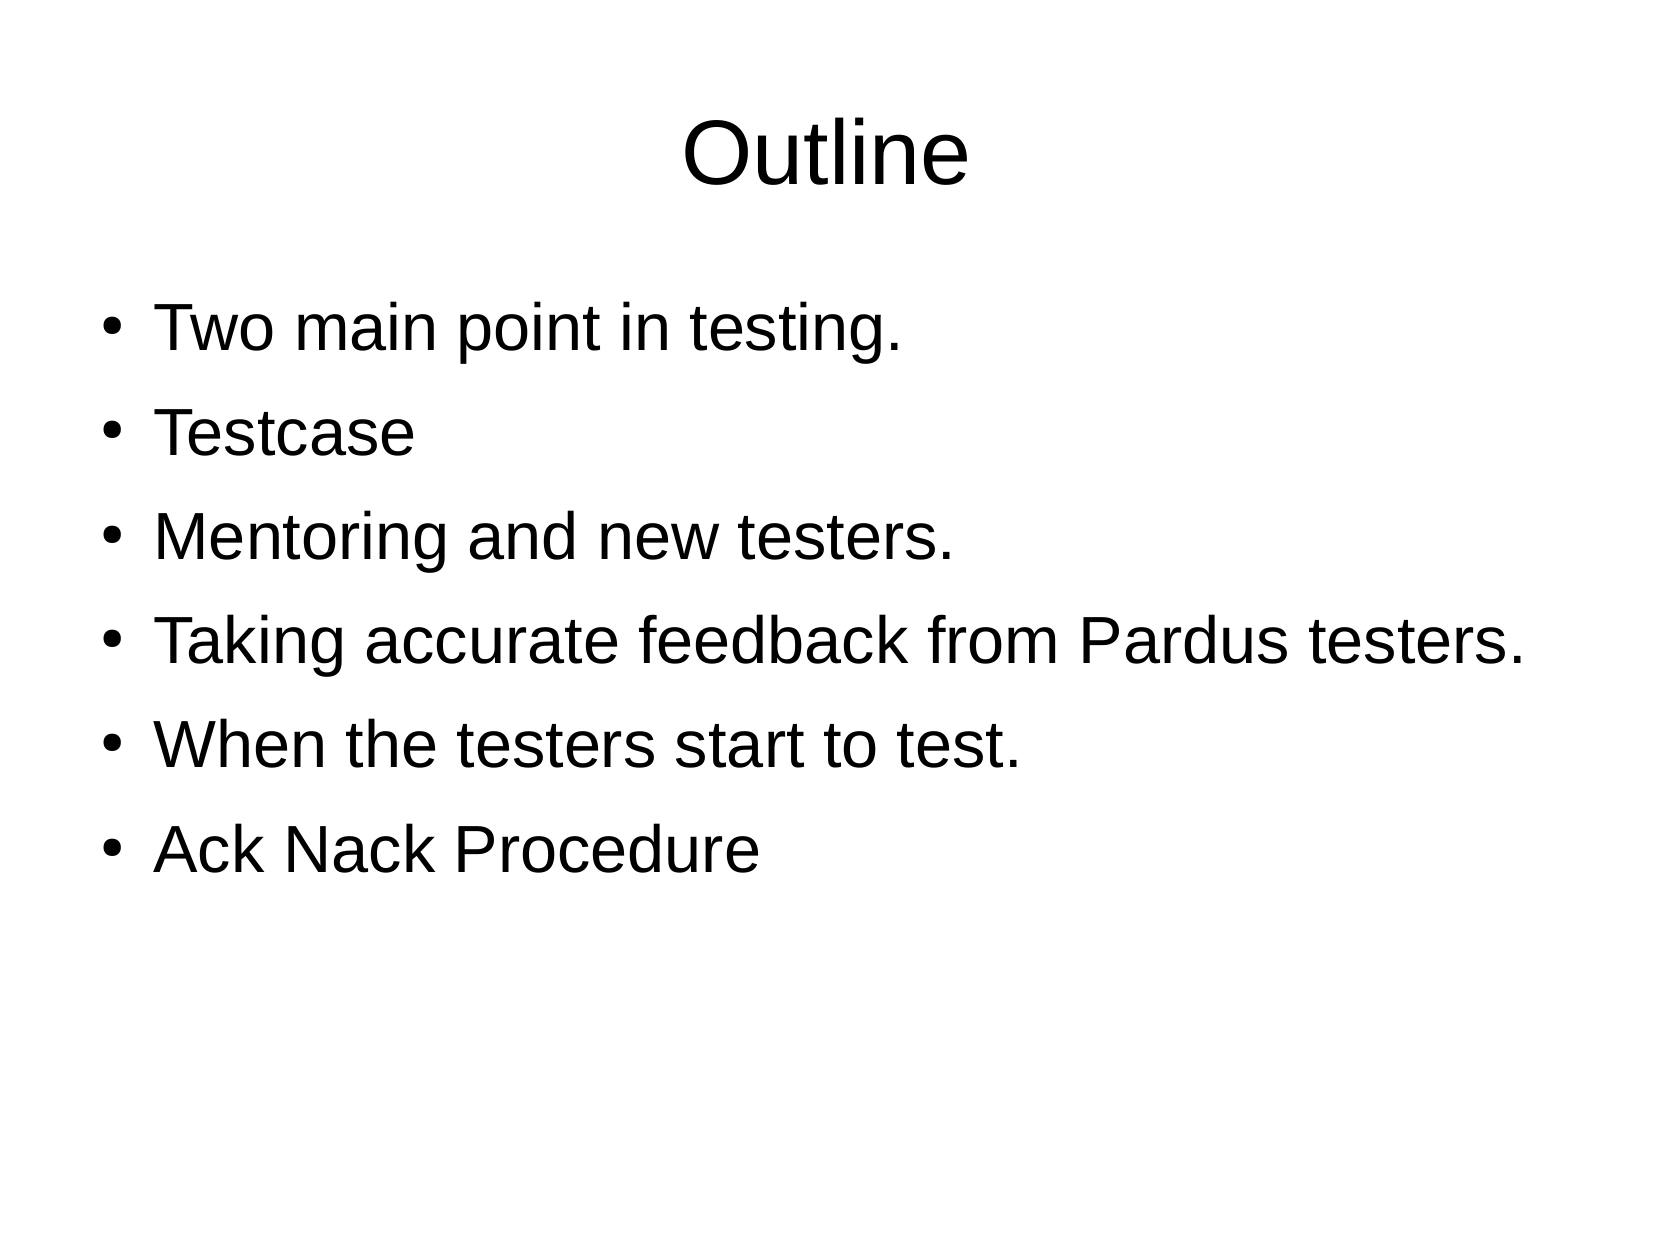

# Outline
Two main point in testing.
Testcase
Mentoring and new testers.
Taking accurate feedback from Pardus testers.
When the testers start to test.
Ack Nack Procedure